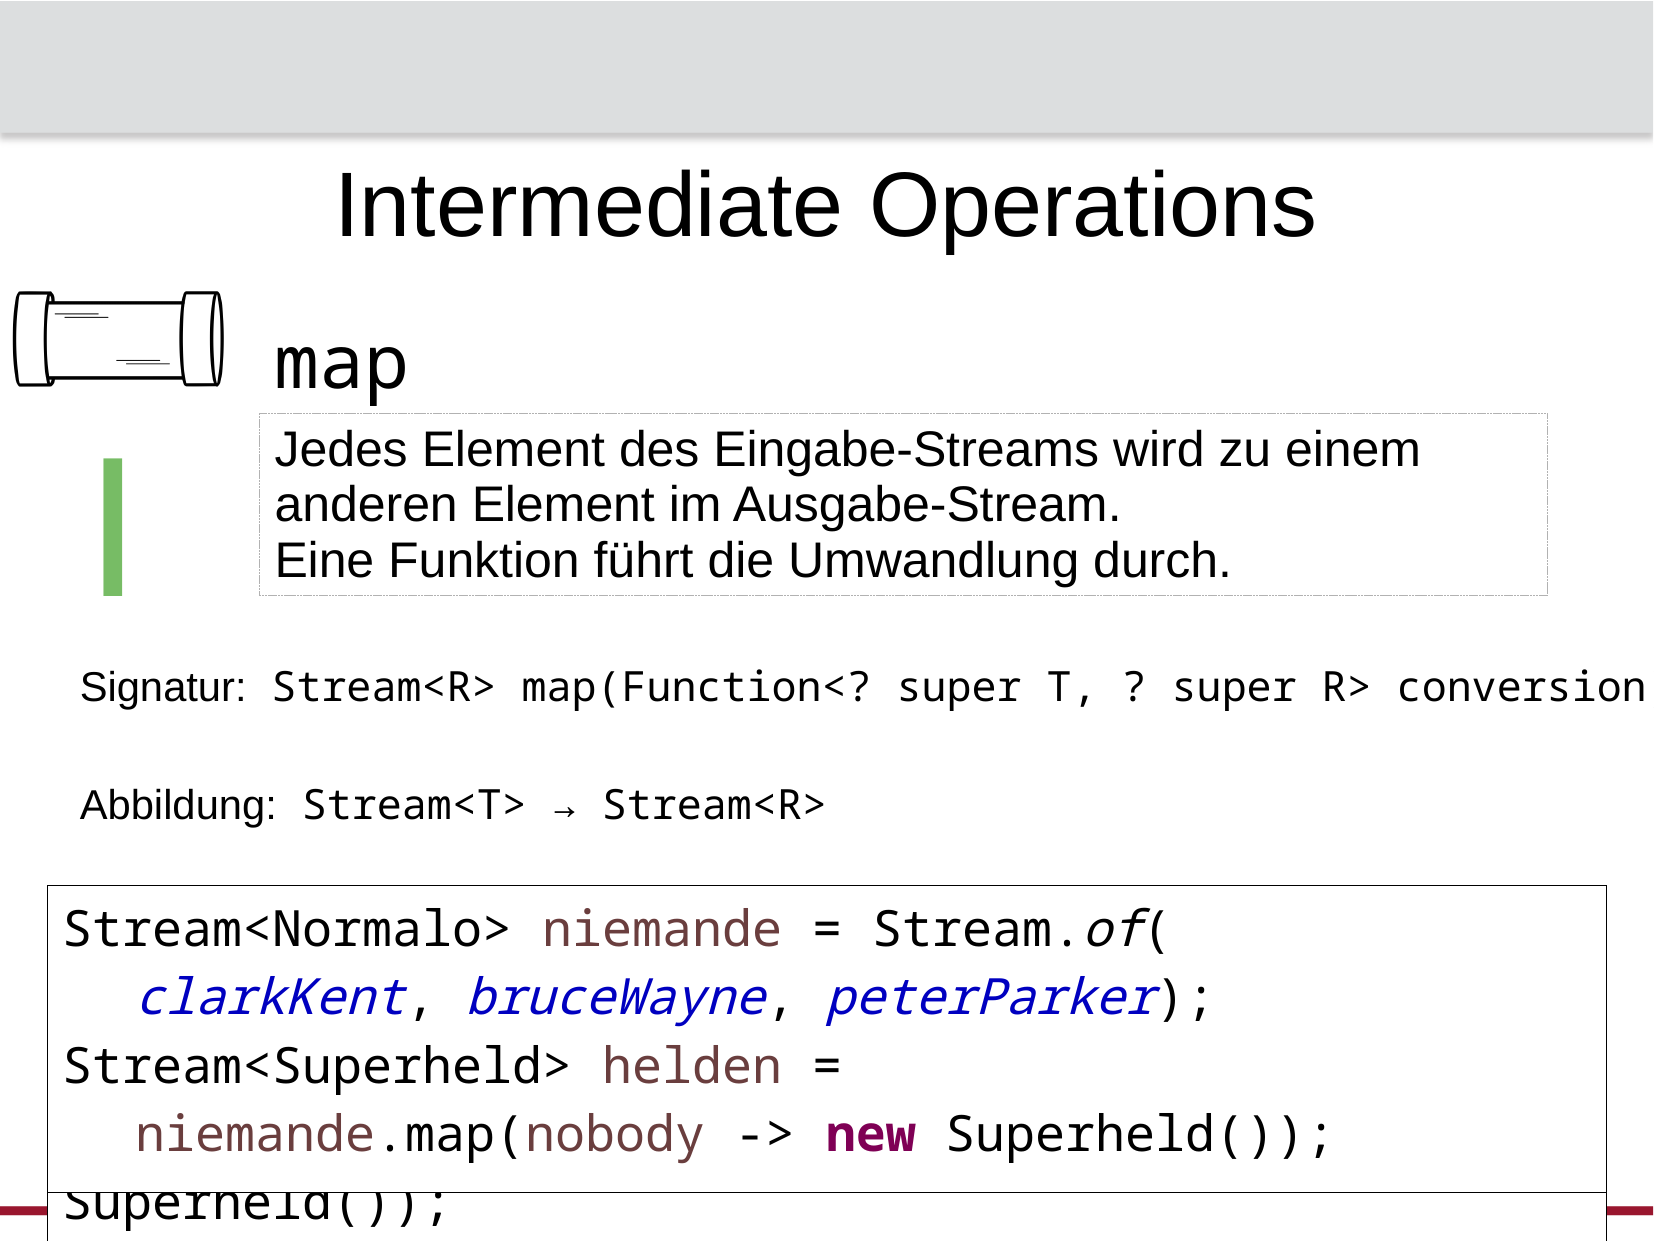

# Intermediate Operations
map
I
Jedes Element des Eingabe-Streams wird zu einem anderen Element im Ausgabe-Stream.
Eine Funktion führt die Umwandlung durch.
Signatur: Stream<R> map(Function<? super T, ? super R> conversion)
Abbildung: Stream<T> → Stream<R>
Stream<Normalo> niemande = Stream.of(
	clarkKent, bruceWayne, peterParker);
Stream<Superheld> helden =
	niemande.map((Normalo nobody) -> new Superheld());
Stream<Normalo> niemande = Stream.of(
	clarkKent, bruceWayne, peterParker);
Stream<Superheld> helden =
	niemande.map(nobody -> new Superheld());